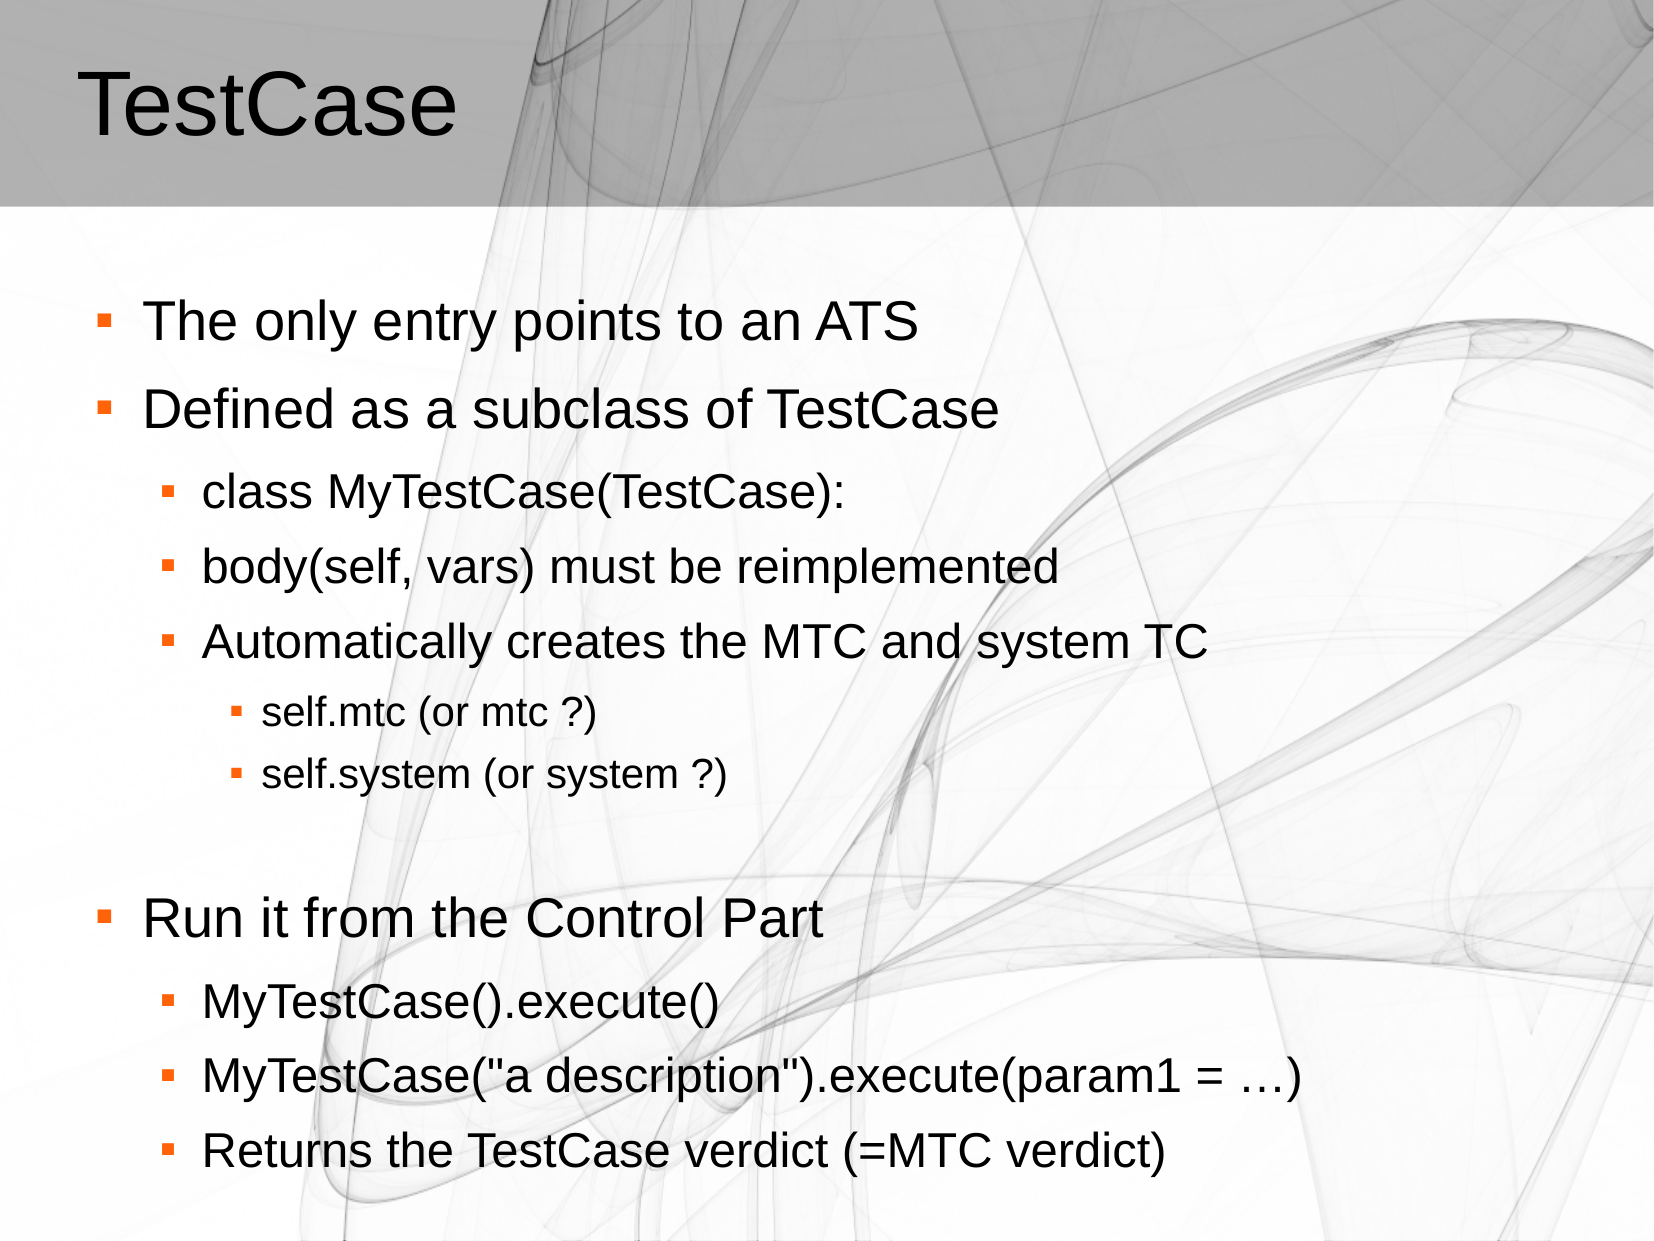

# TestCase
The only entry points to an ATS
Defined as a subclass of TestCase
class MyTestCase(TestCase):
body(self, vars) must be reimplemented
Automatically creates the MTC and system TC
self.mtc (or mtc ?)
self.system (or system ?)
Run it from the Control Part
MyTestCase().execute()
MyTestCase("a description").execute(param1 = …)
Returns the TestCase verdict (=MTC verdict)